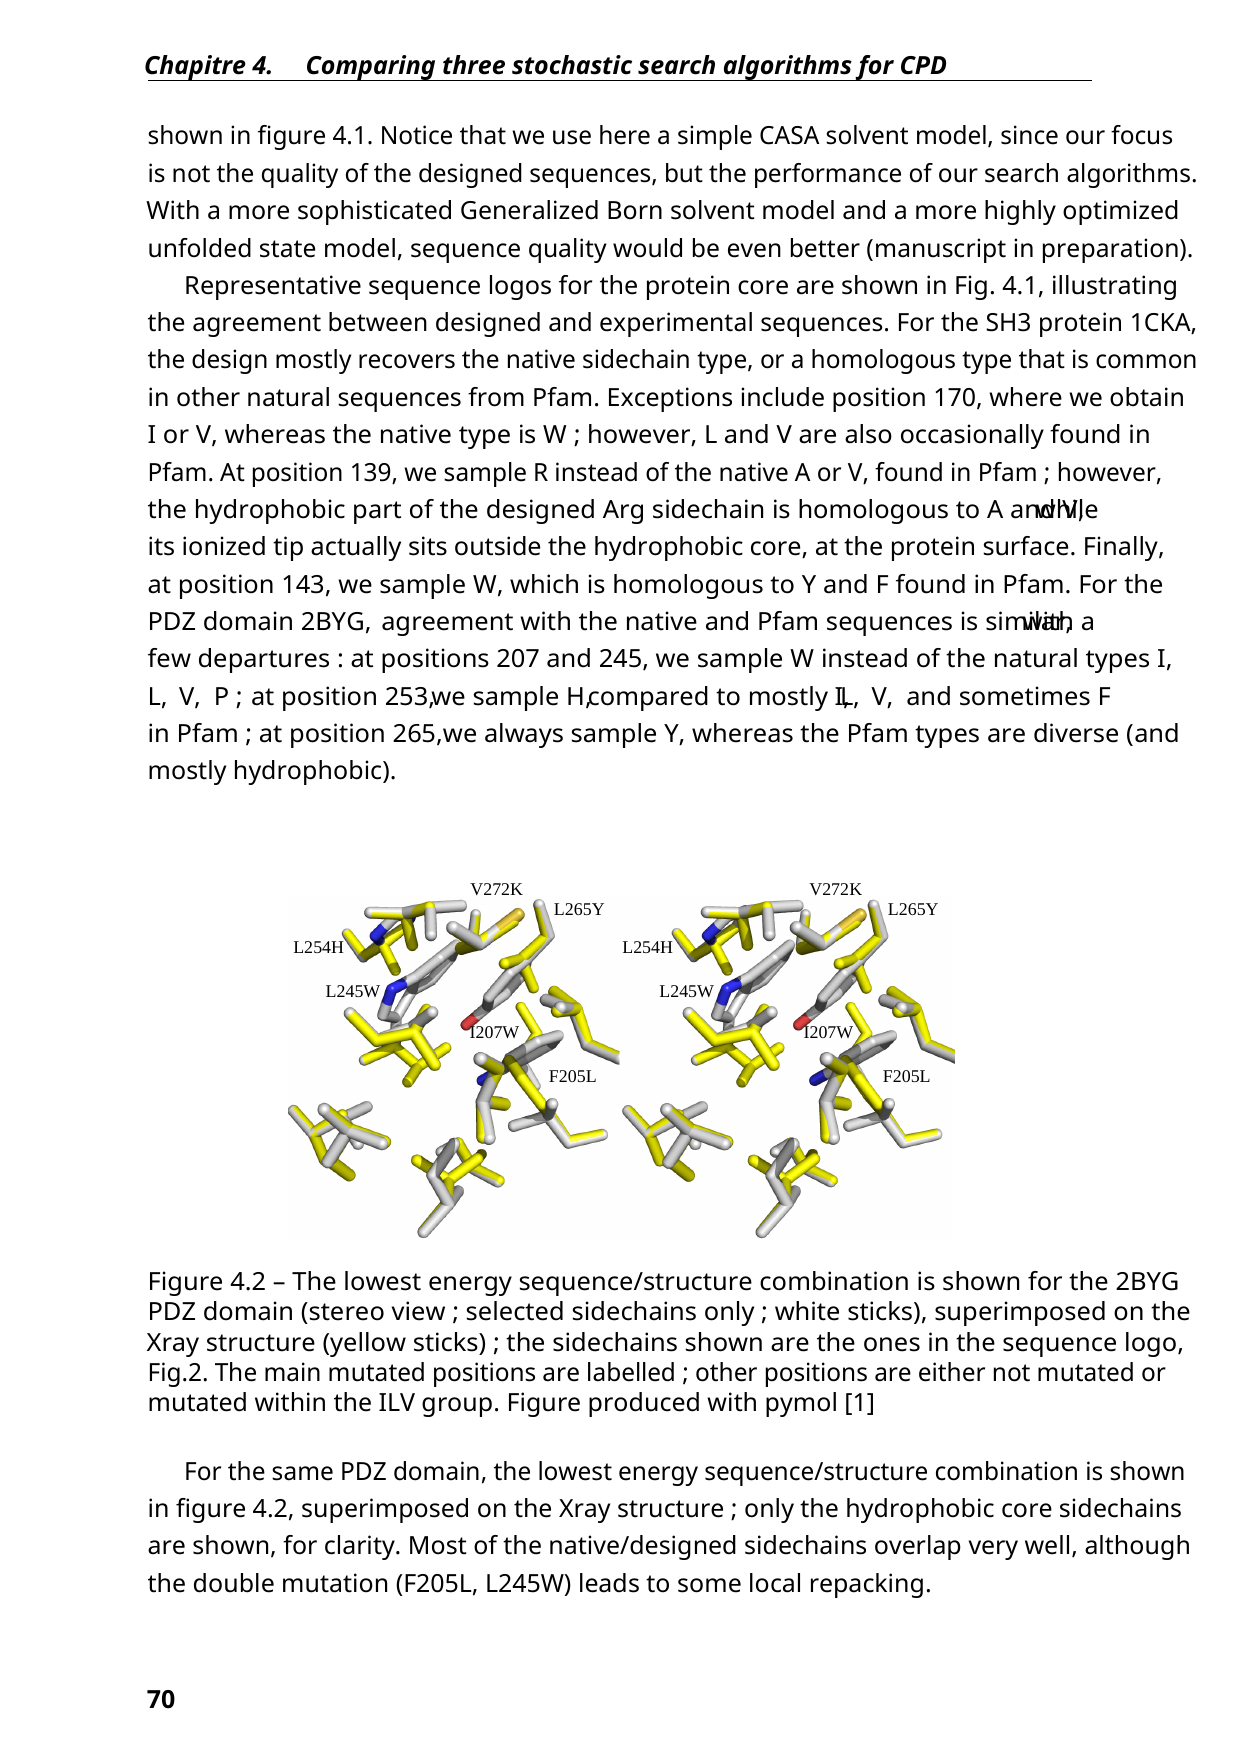

Chapitre 4.
Comparing three stochastic search algorithms for CPD
shown in figure 4.1. Notice that we use here a simple CASA solvent model, since our focus
is not the quality of the designed sequences, but the performance of our search algorithms.
With a more sophisticated Generalized Born solvent model and a more highly optimized
unfolded state model, sequence quality would be even better (manuscript in preparation).
Representative sequence logos for the protein core are shown in Fig. 4.1, illustrating
the agreement between designed and experimental sequences. For the SH3 protein 1CKA,
the design mostly recovers the native sidechain type, or a homologous type that is common
in other natural sequences from Pfam. Exceptions include position 170, where we obtain
I or V, whereas the native type is W ; however, L and V are also occasionally found in
Pfam. At position 139, we sample R instead of the native A or V, found in Pfam ; however,
the hydrophobic part of the designed Arg sidechain is homologous to A and V,
while
its ionized tip actually sits outside the hydrophobic core, at the protein surface. Finally,
at position 143, we sample W, which is homologous to Y and F found in Pfam. For the
PDZ domain 2BYG,
agreement with the native and Pfam sequences is similar,
with a
few departures : at positions 207 and 245, we sample W instead of the natural types I,
L,
V,
P ;
at position 253,
we sample H,
compared to mostly I,
L,
V,
and sometimes F
in Pfam ; at position 265,we always sample Y, whereas the Pfam types are diverse (and
mostly hydrophobic).
V272K
V272K
L265Y
L265Y
L254H
L254H
L245W
L245W
I207W
I207W
F205L
F205L
Figure 4.2 – The lowest energy sequence/structure combination is shown for the 2BYG
PDZ domain (stereo view ; selected sidechains only ; white sticks), superimposed on the
Xray structure (yellow sticks) ; the sidechains shown are the ones in the sequence logo,
Fig.2. The main mutated positions are labelled ; other positions are either not mutated or
mutated within the ILV group. Figure produced with pymol [1]
For the same PDZ domain, the lowest energy sequence/structure combination is shown
in figure 4.2, superimposed on the Xray structure ; only the hydrophobic core sidechains
are shown, for clarity. Most of the native/designed sidechains overlap very well, although
the double mutation (F205L, L245W) leads to some local repacking.
70